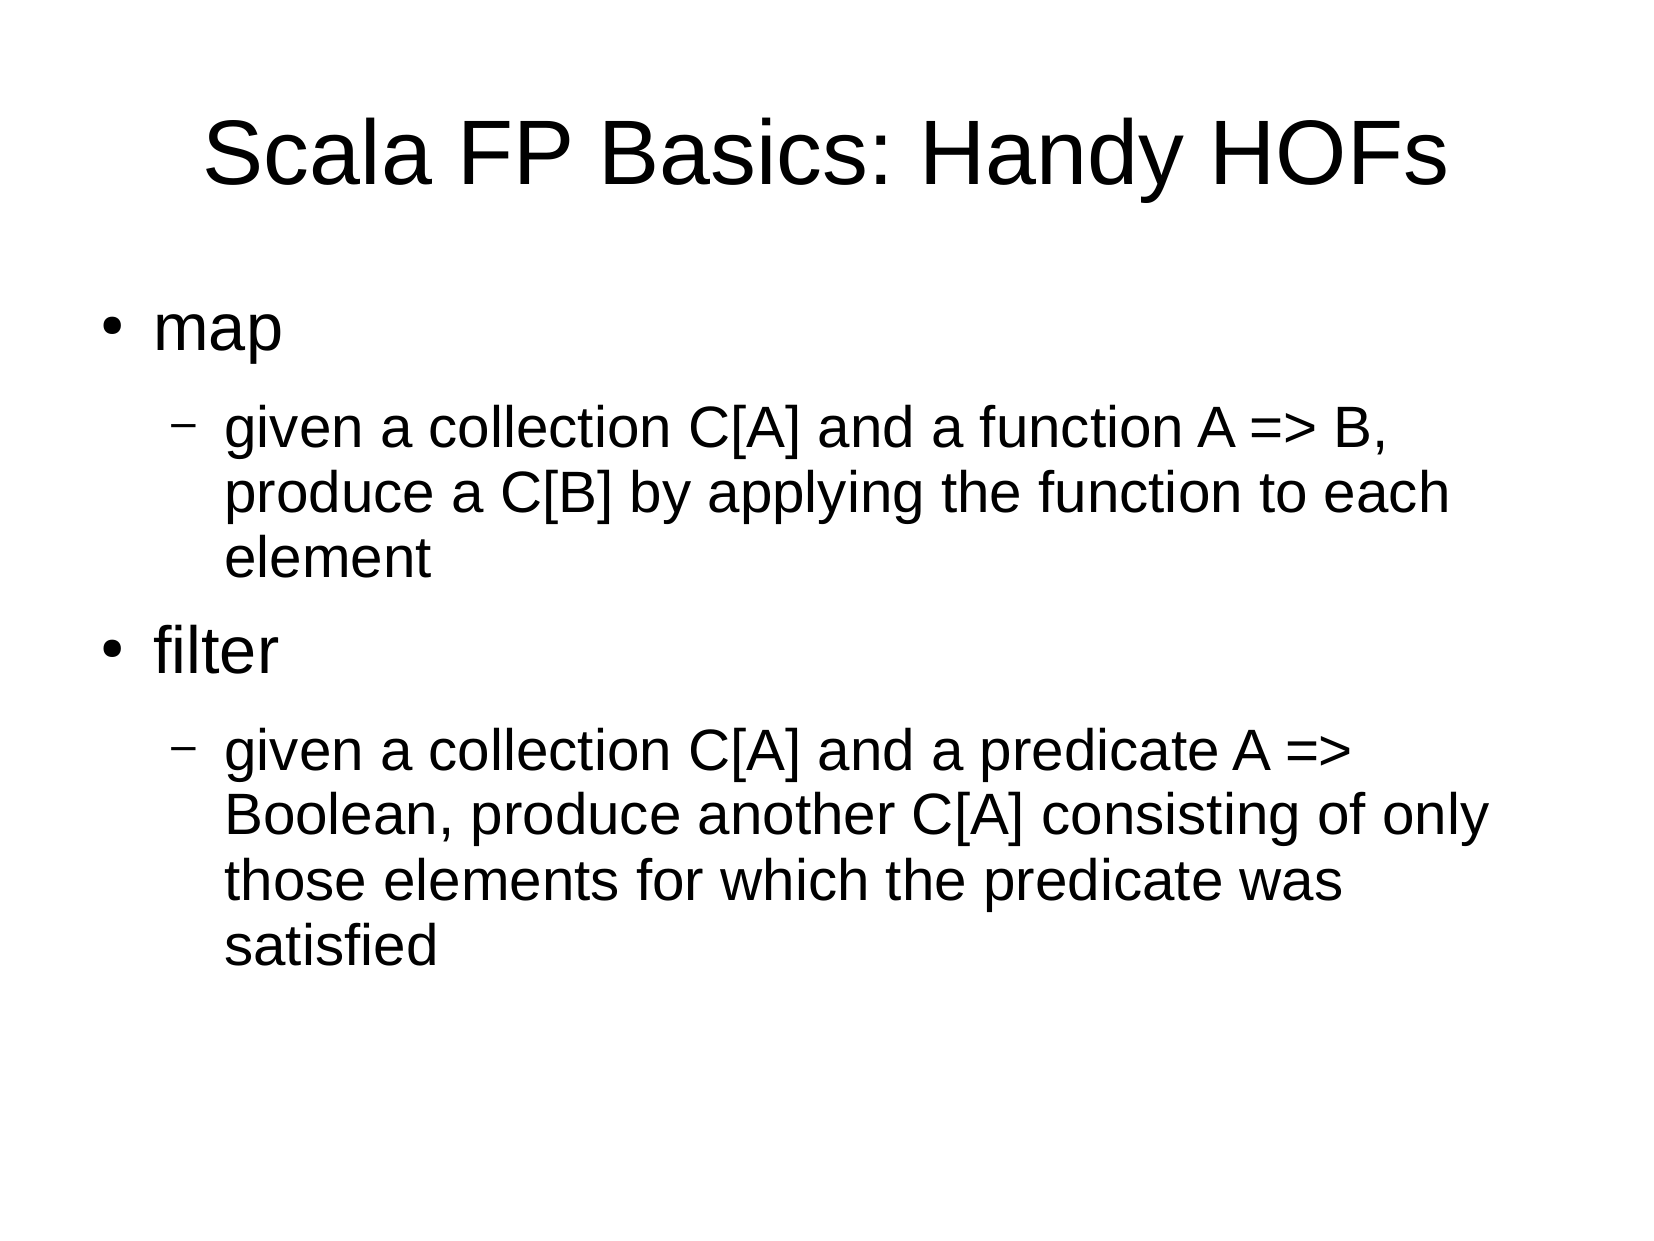

# Scala FP Basics: Handy HOFs
map
given a collection C[A] and a function A => B, produce a C[B] by applying the function to each element
filter
given a collection C[A] and a predicate A => Boolean, produce another C[A] consisting of only those elements for which the predicate was satisfied